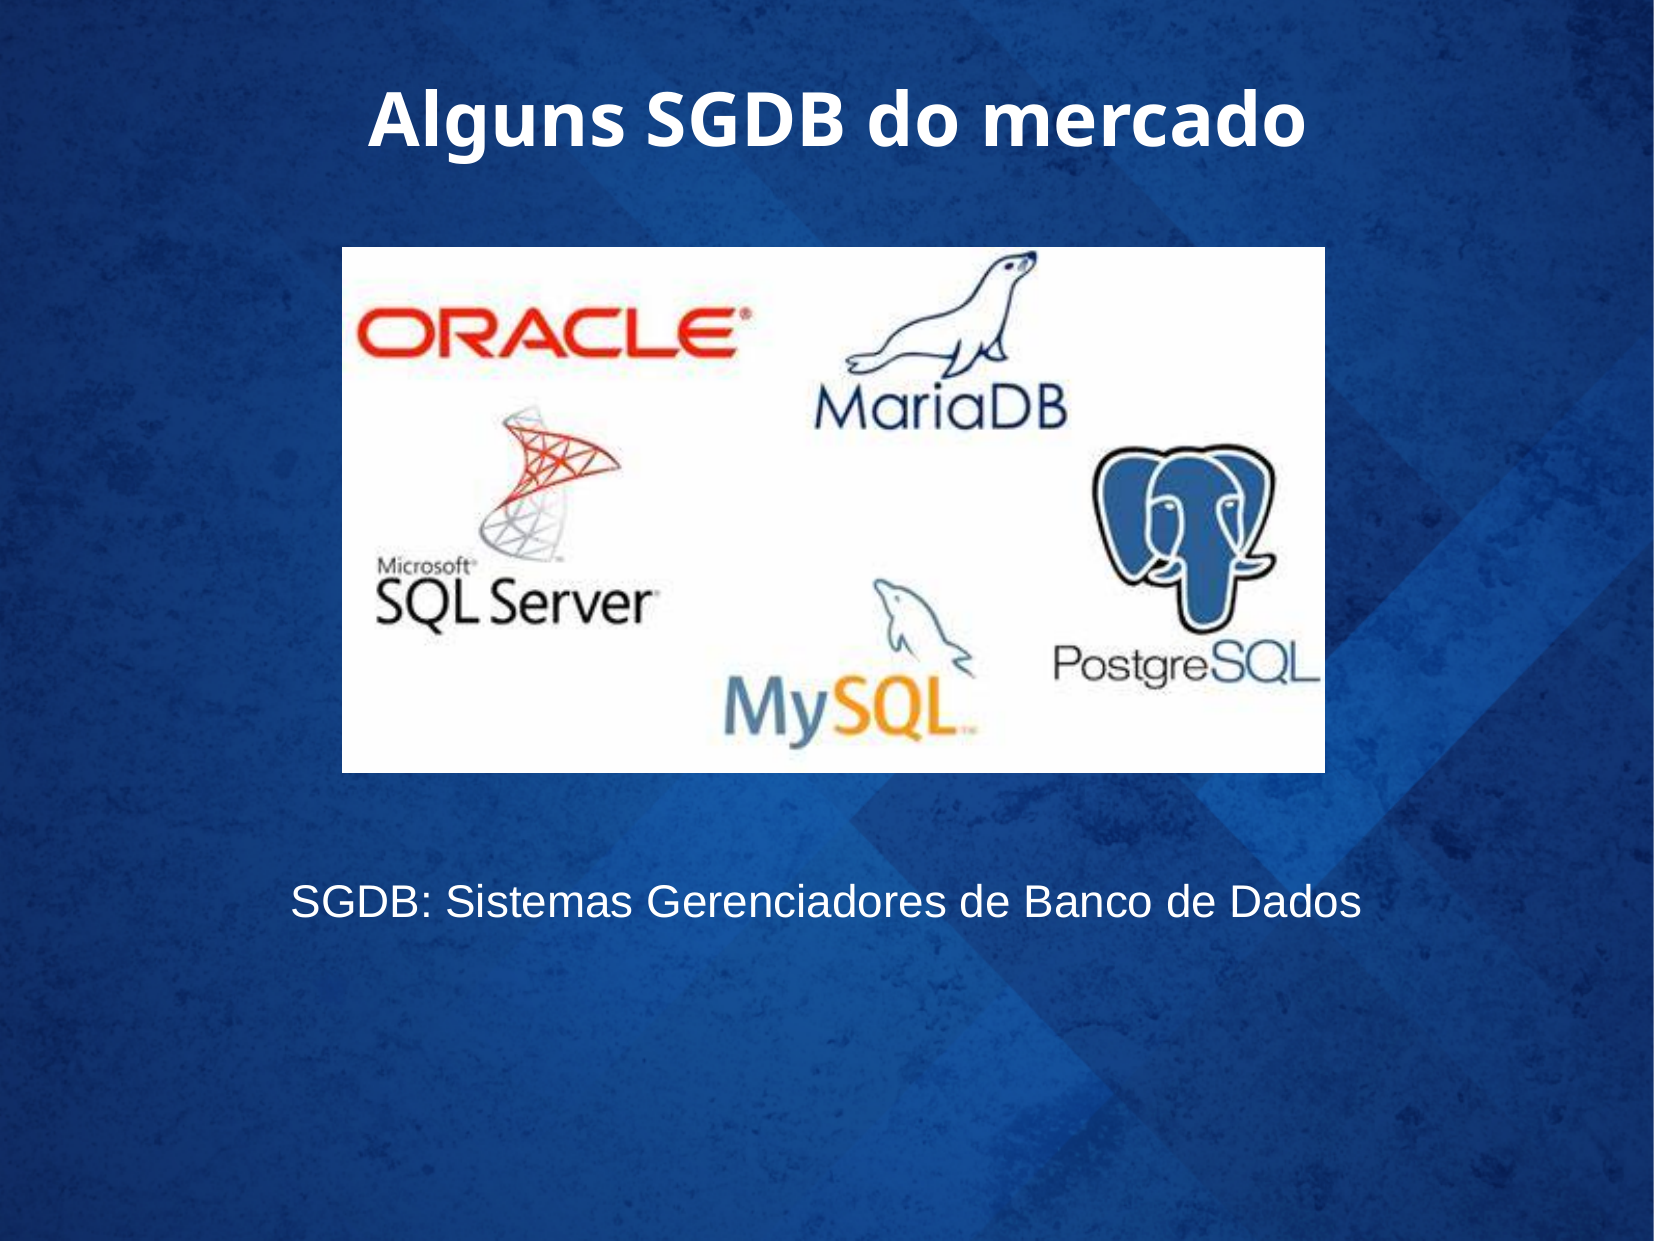

Alguns SGDB do mercado
FK
PK
PK
FK
SGDB: Sistemas Gerenciadores de Banco de Dados